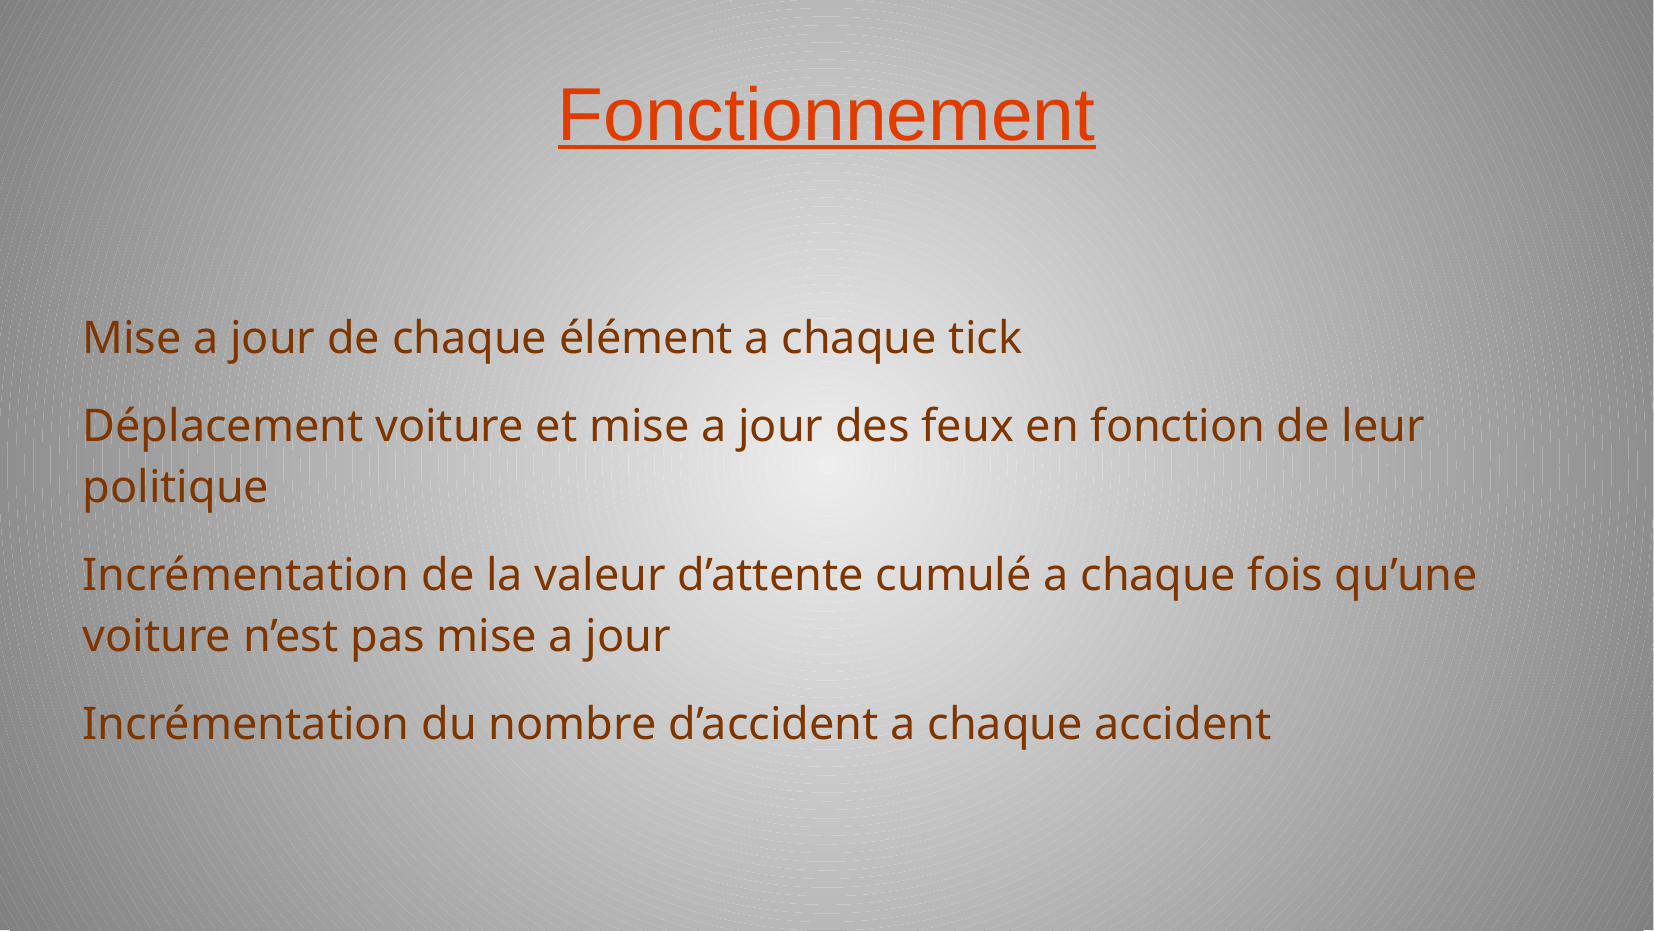

# Fonctionnement
Mise a jour de chaque élément a chaque tick
Déplacement voiture et mise a jour des feux en fonction de leur politique
Incrémentation de la valeur d’attente cumulé a chaque fois qu’une voiture n’est pas mise a jour
Incrémentation du nombre d’accident a chaque accident